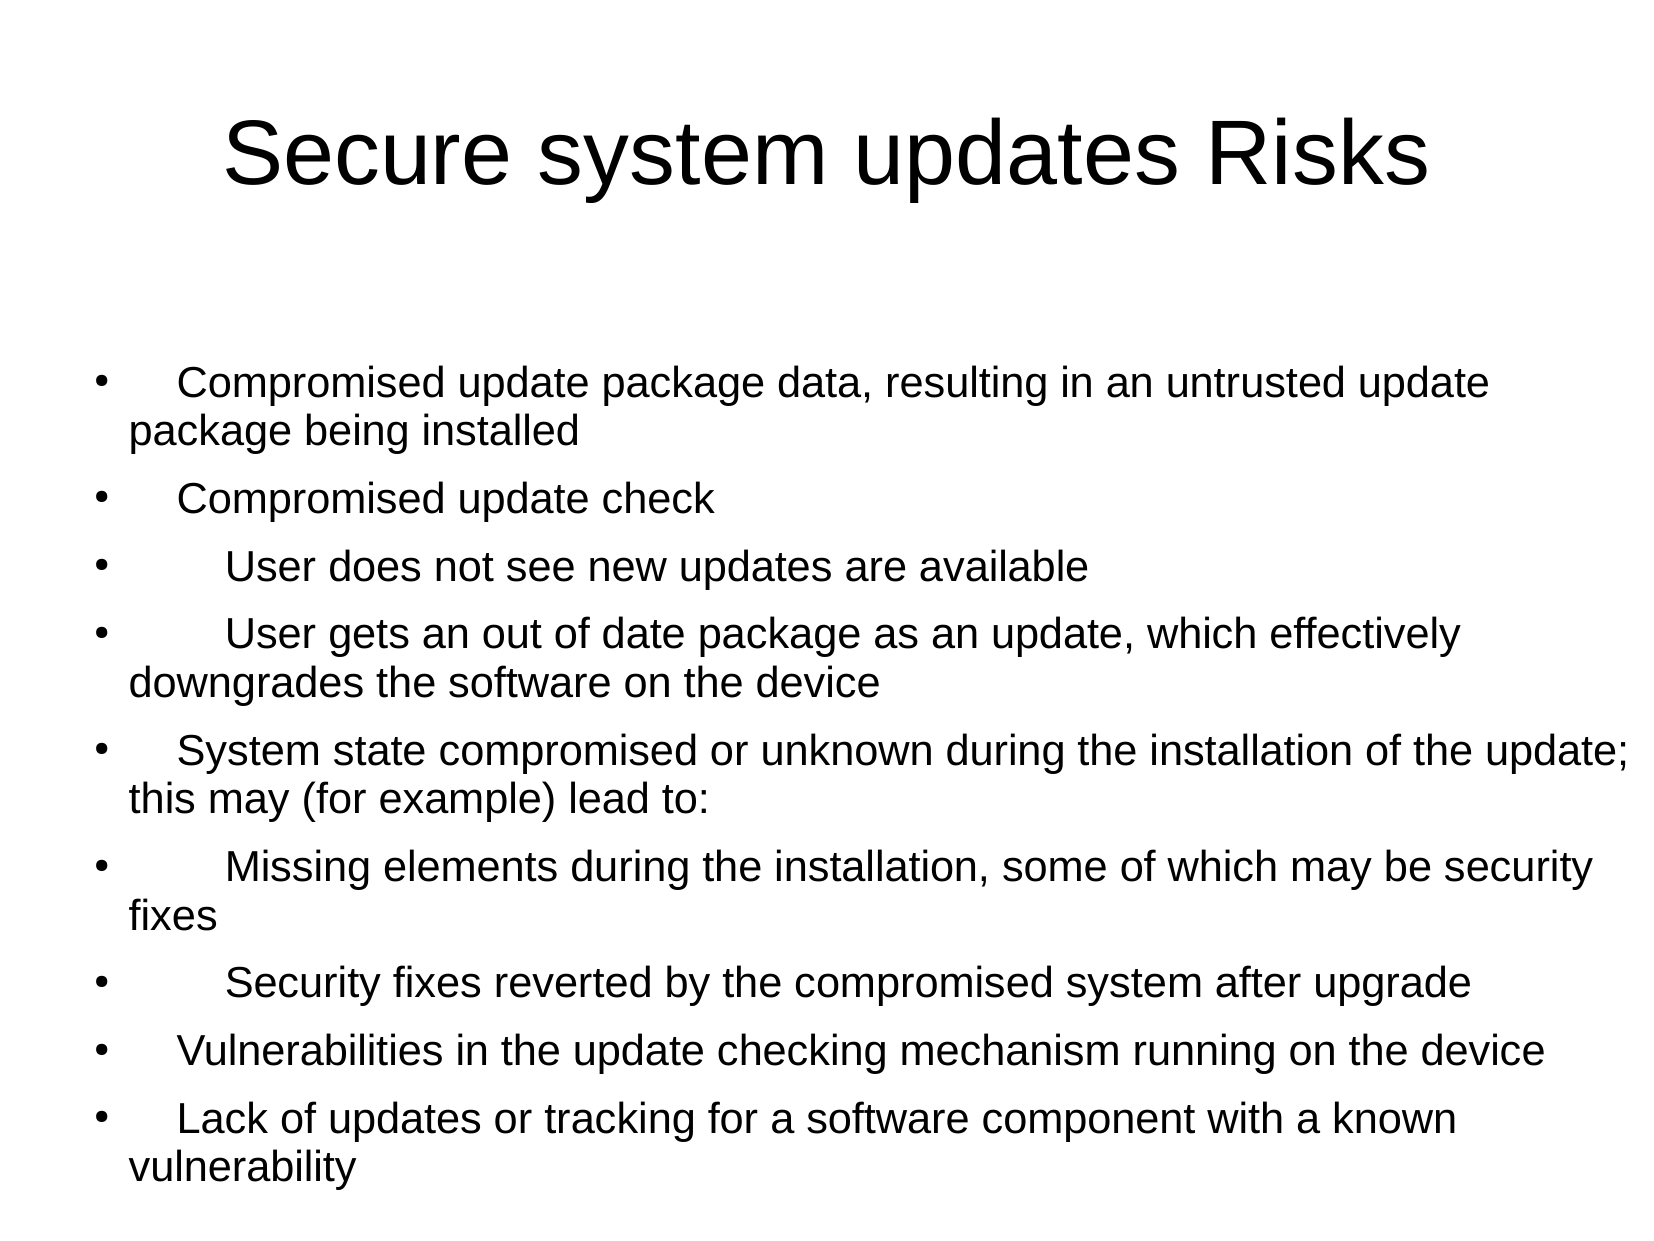

# Secure system updates Risks
 Compromised update package data, resulting in an untrusted update package being installed
 Compromised update check
 User does not see new updates are available
 User gets an out of date package as an update, which effectively downgrades the software on the device
 System state compromised or unknown during the installation of the update; this may (for example) lead to:
 Missing elements during the installation, some of which may be security fixes
 Security fixes reverted by the compromised system after upgrade
 Vulnerabilities in the update checking mechanism running on the device
 Lack of updates or tracking for a software component with a known vulnerability